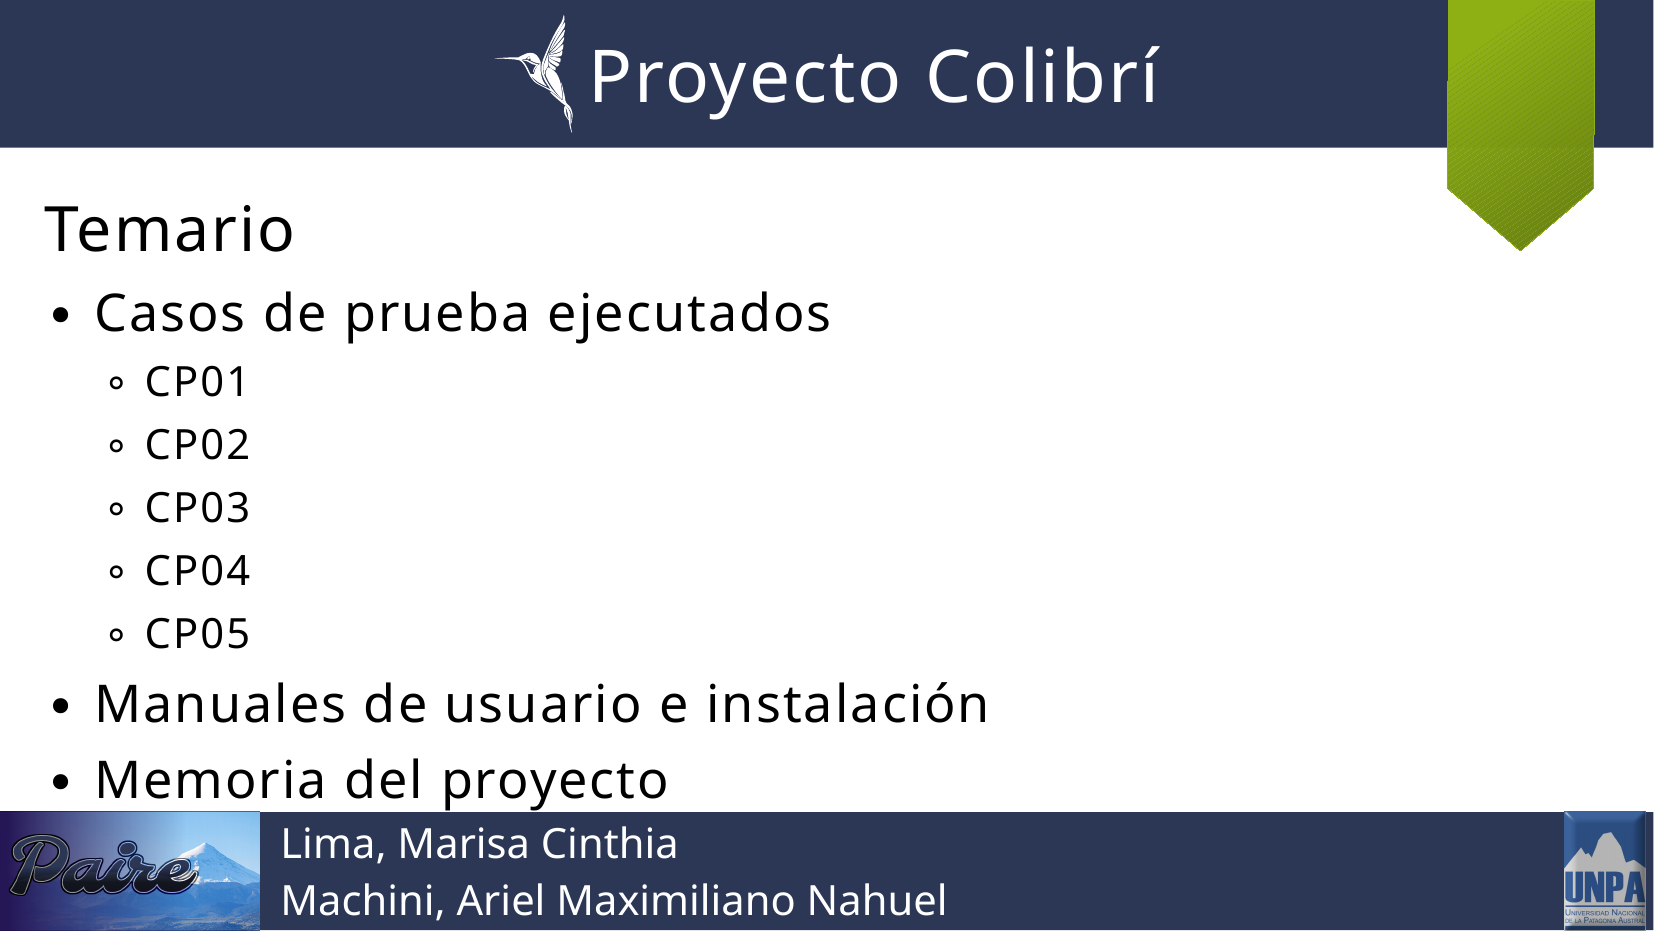

Proyecto Colibrí
Temario
∙ Casos de prueba ejecutados
∘ CP01
∘ CP02
∘ CP03
∘ CP04
∘ CP05
∙ Manuales de usuario e instalación
∙ Memoria del proyecto
Lima, Marisa Cinthia
Machini, Ariel Maximiliano Nahuel